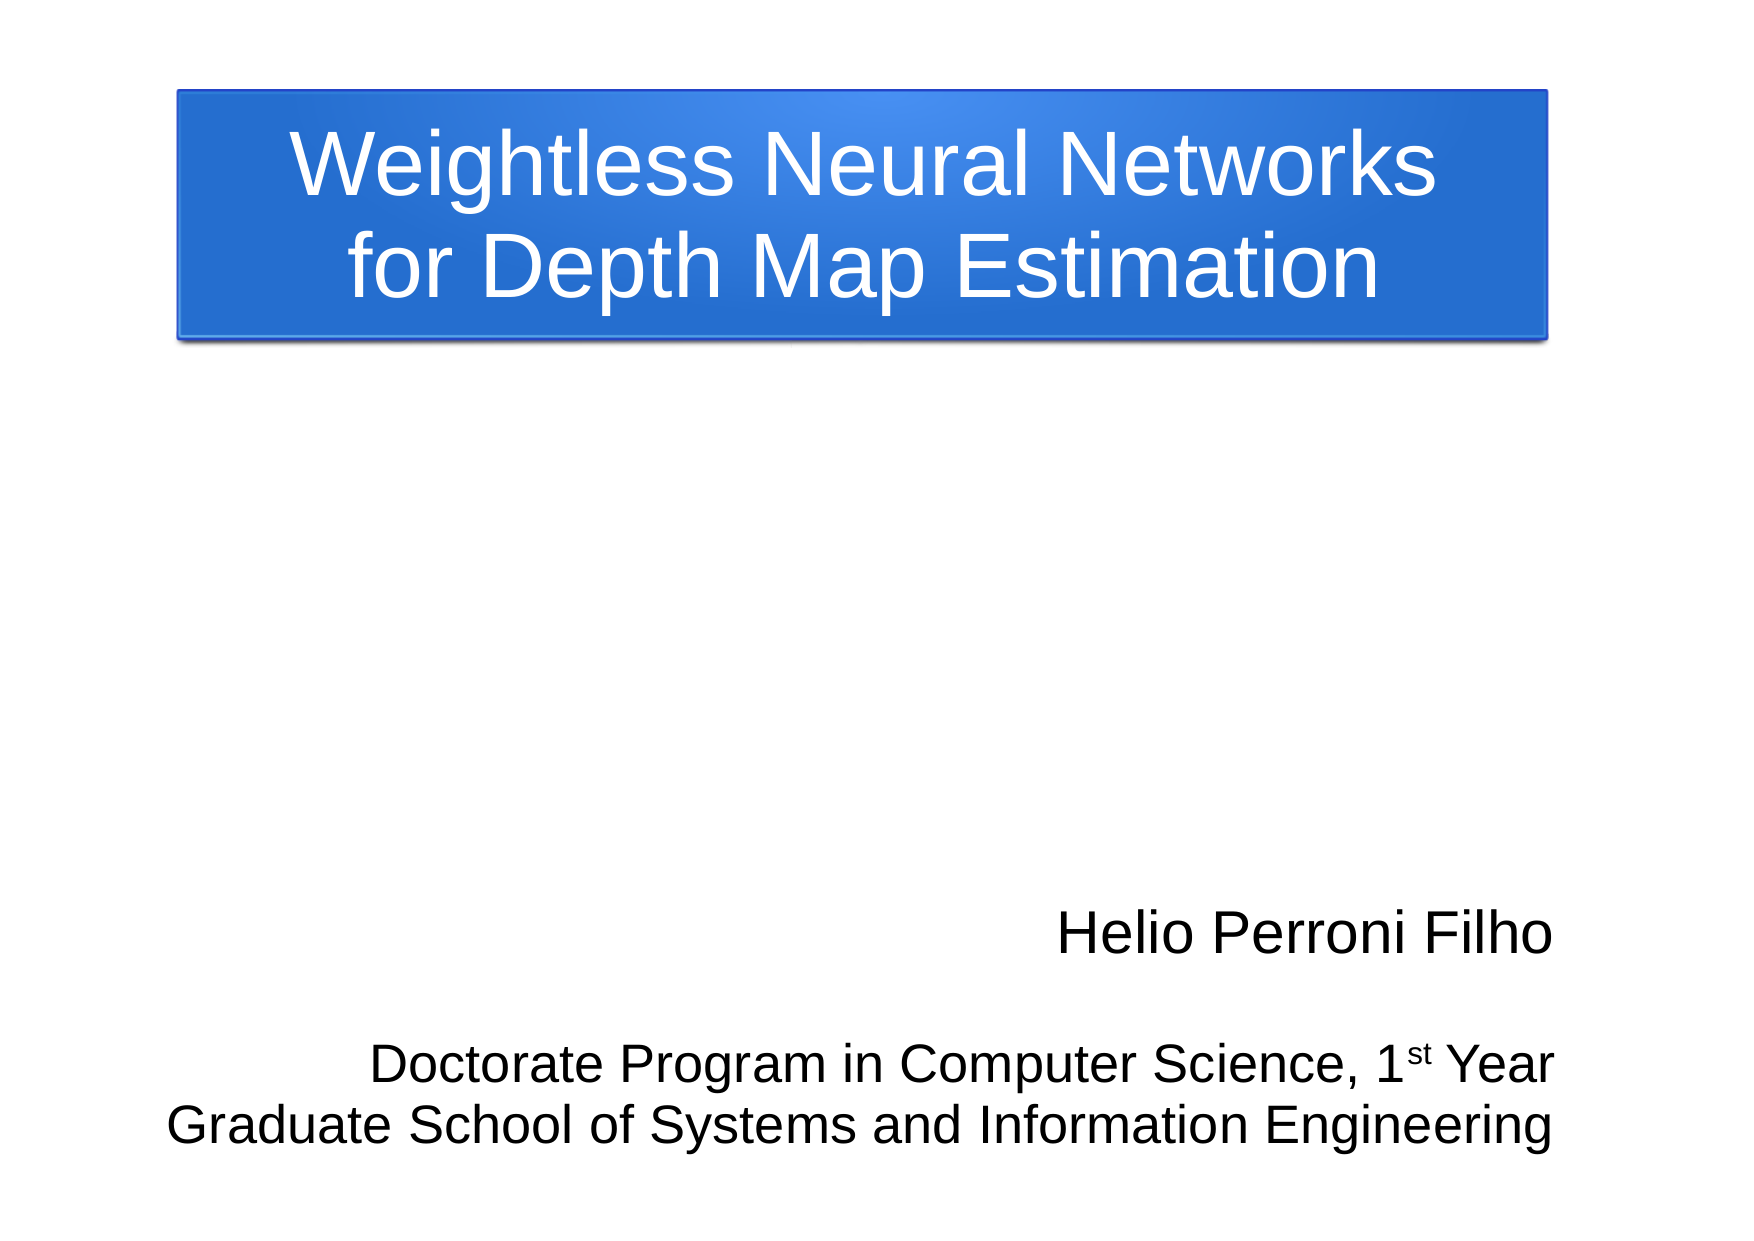

# Weightless Neural Networks for Depth Map Estimation
Helio Perroni Filho
Doctorate Program in Computer Science, 1st Year
Graduate School of Systems and Information Engineering